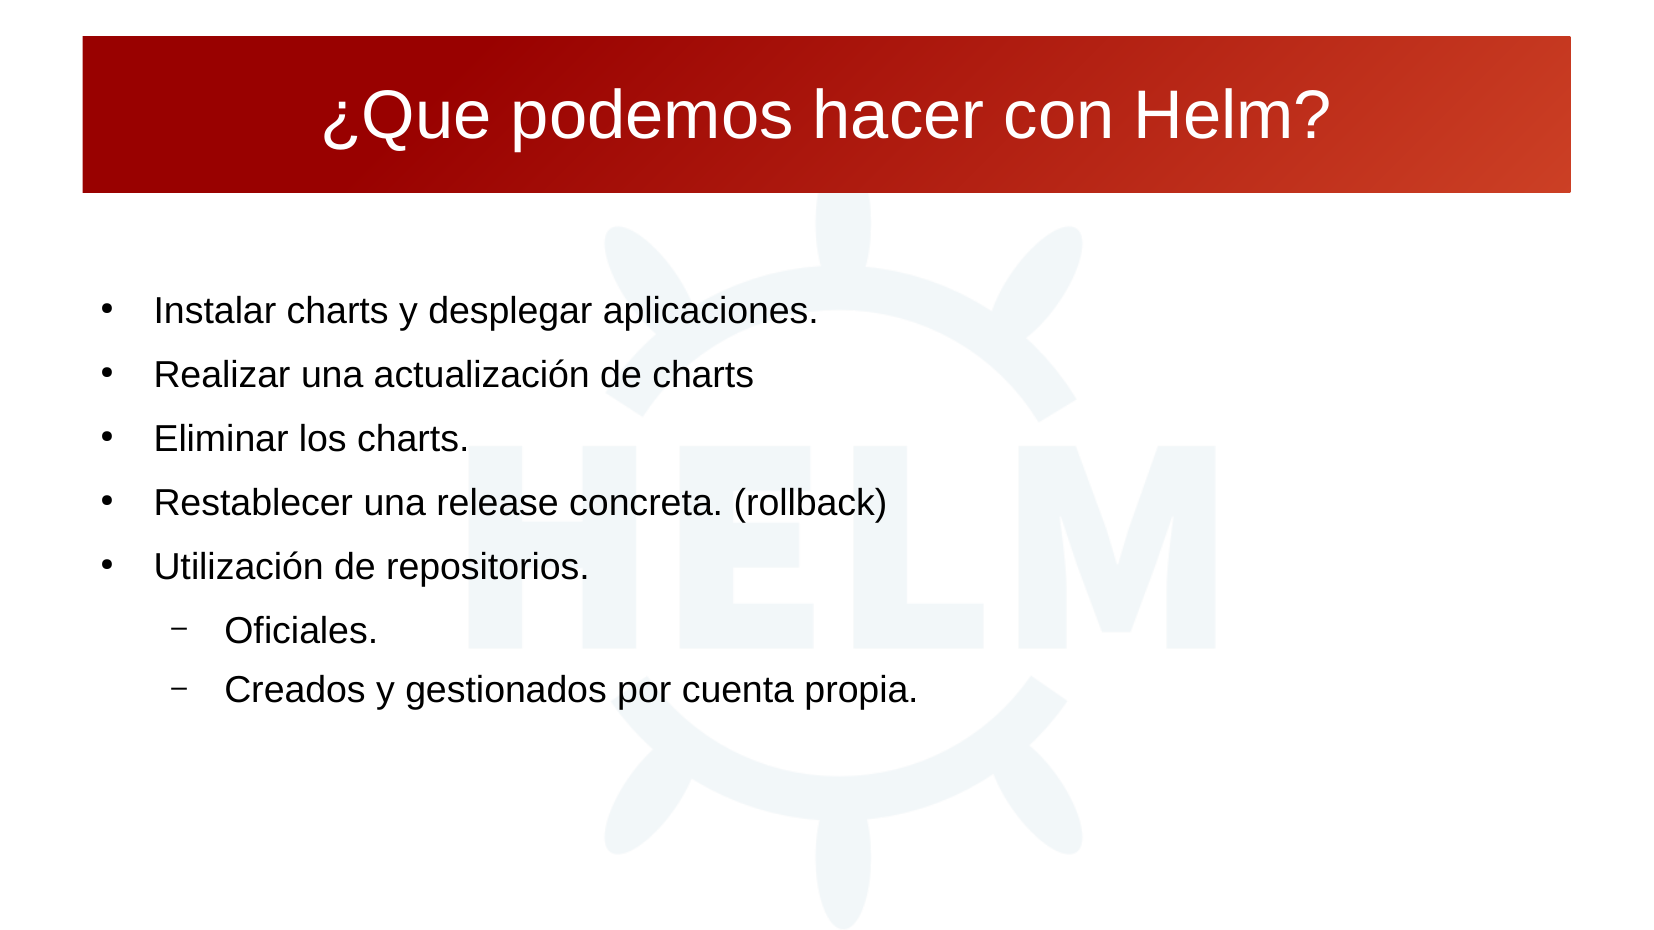

# ¿Que podemos hacer con Helm?
Instalar charts y desplegar aplicaciones.
Realizar una actualización de charts
Eliminar los charts.
Restablecer una release concreta. (rollback)
Utilización de repositorios.
Oficiales.
Creados y gestionados por cuenta propia.